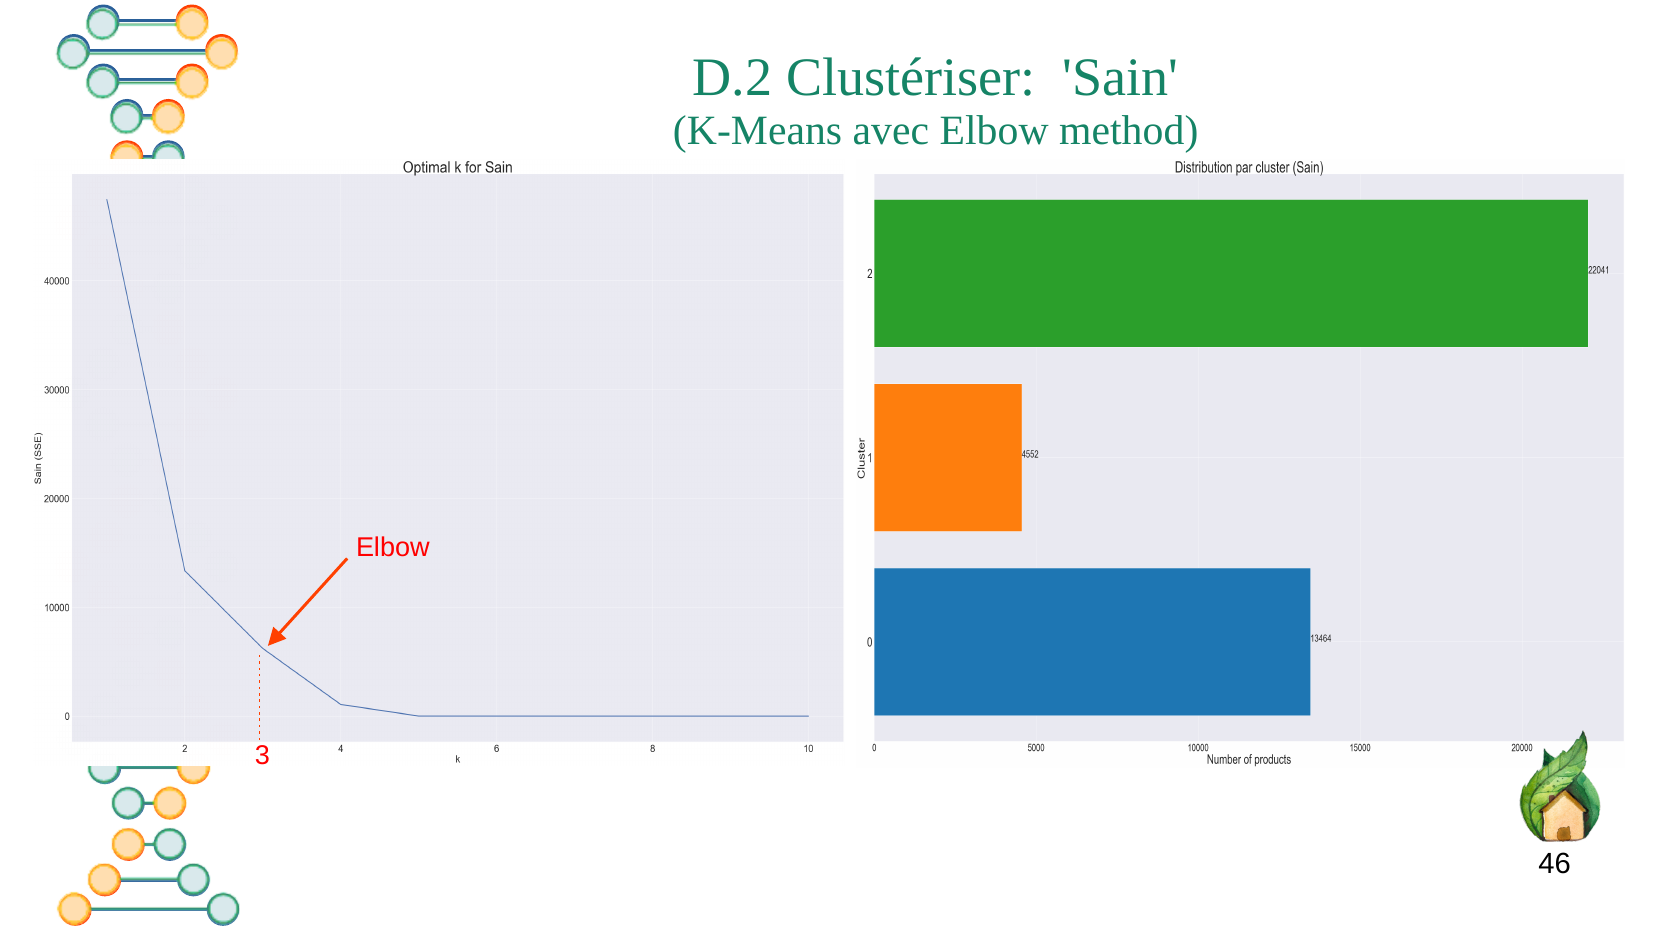

# D.2 Clustériser: 'Sain' (K-Means avec Elbow method)
Elbow
3
46